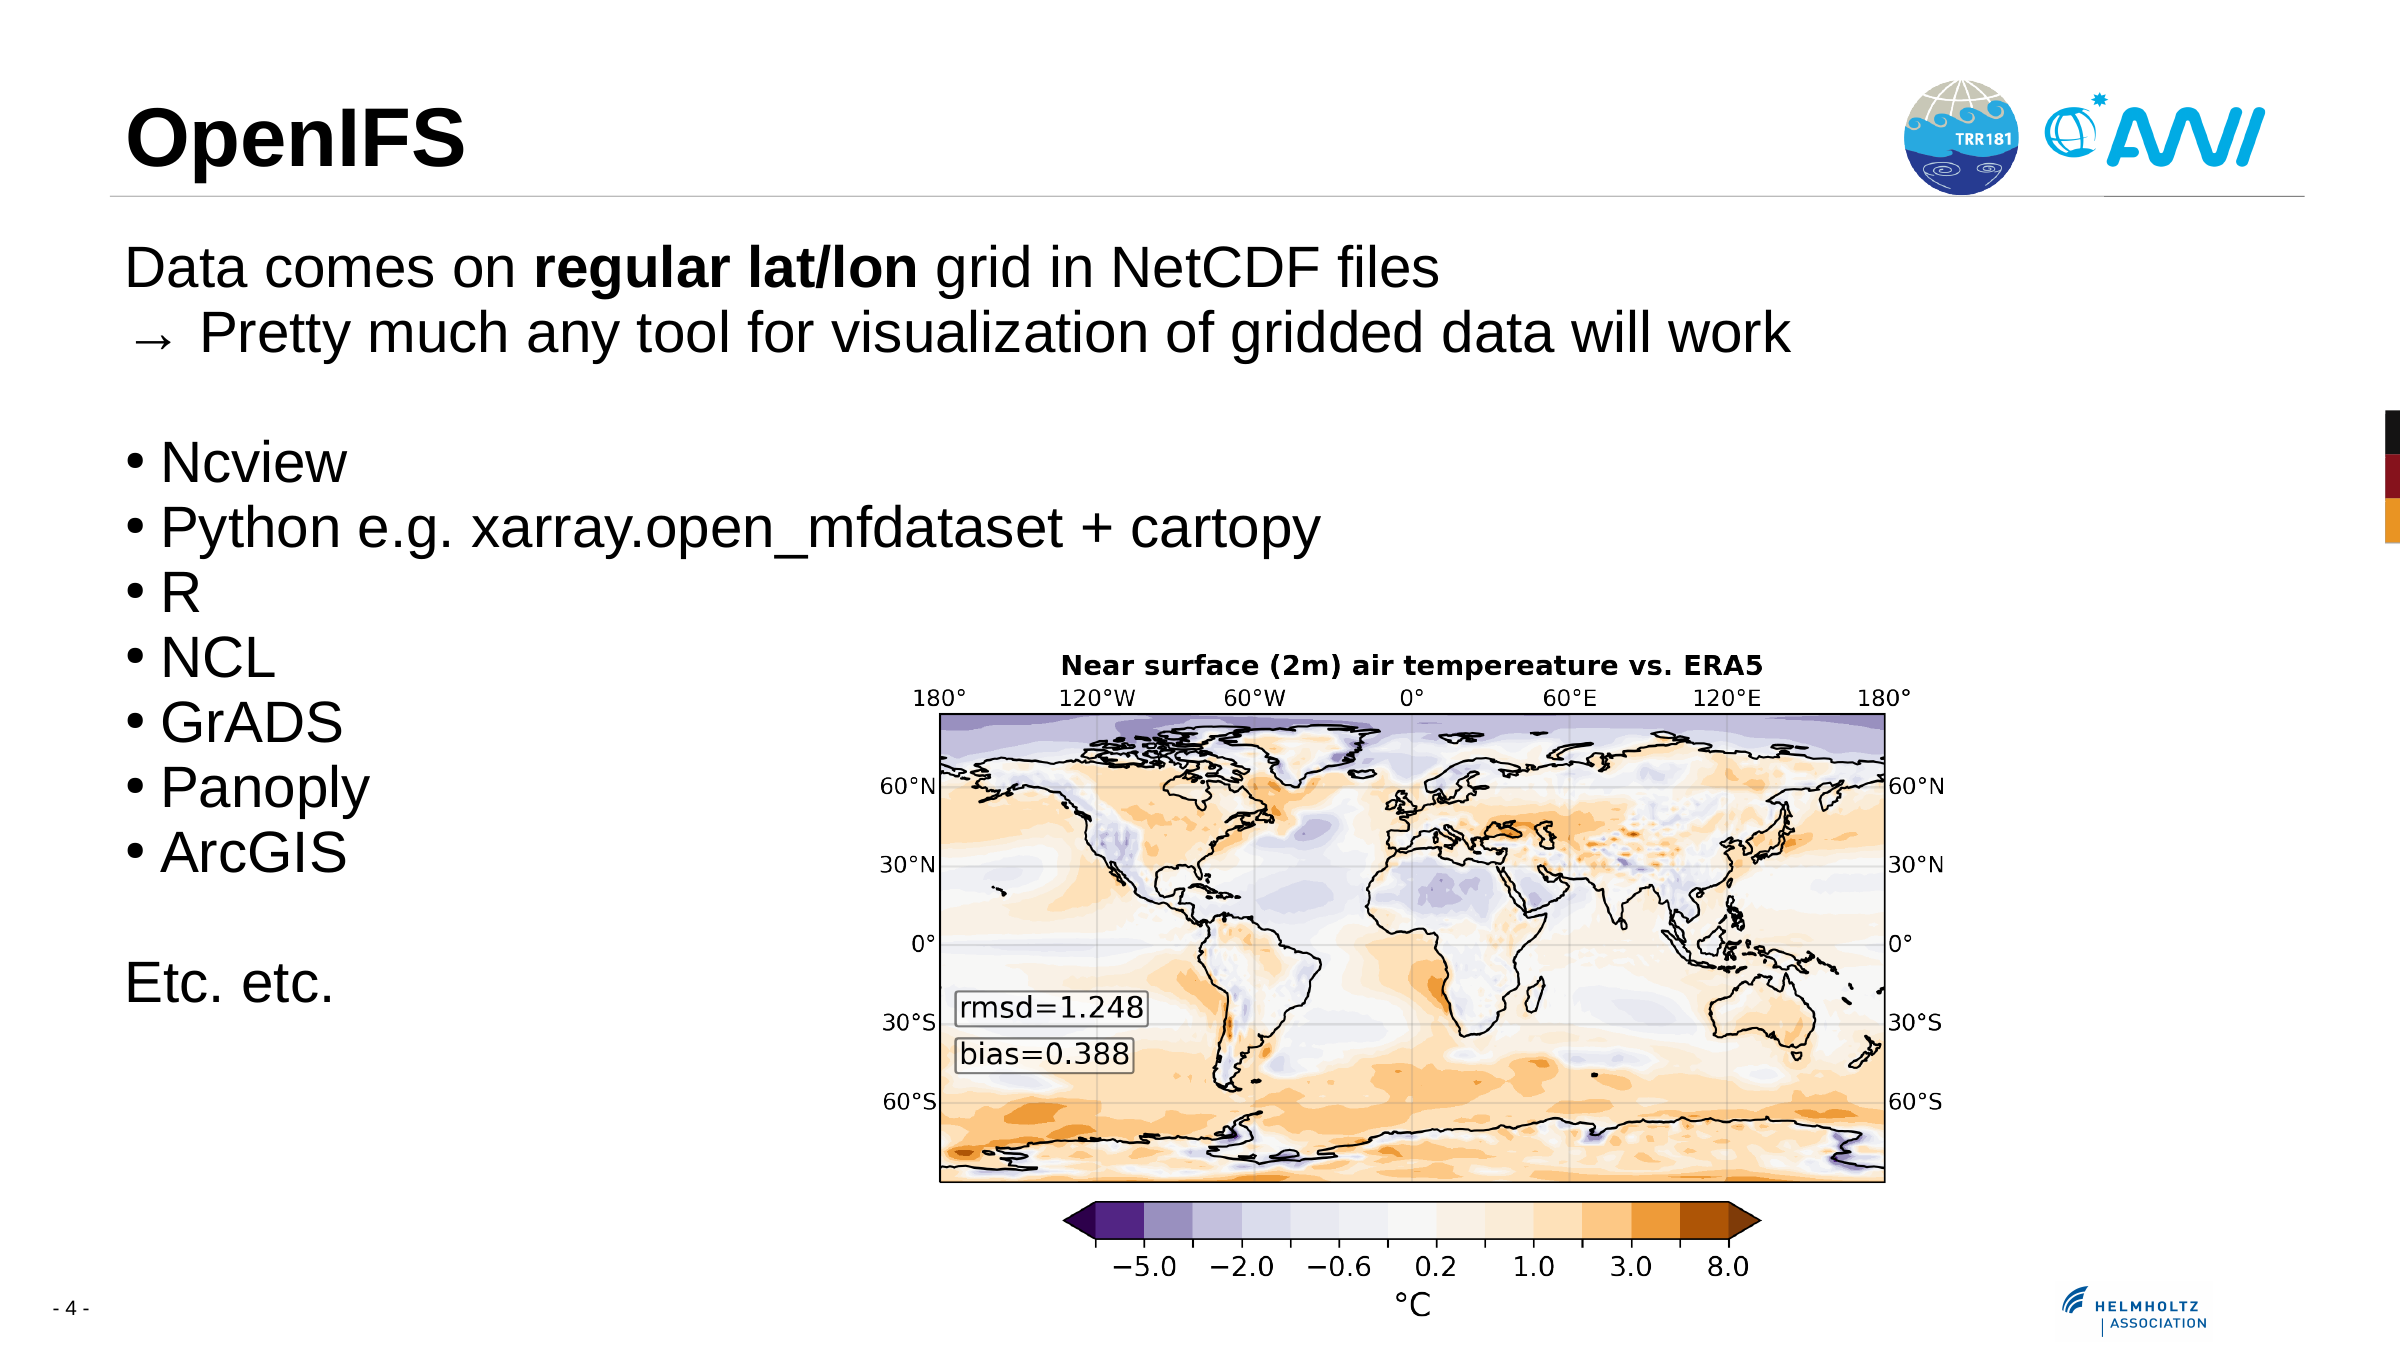

OpenIFS
Data comes on regular lat/lon grid in NetCDF files
→ Pretty much any tool for visualization of gridded data will work
Ncview
Python e.g. xarray.open_mfdataset + cartopy
R
NCL
GrADS
Panoply
ArcGIS
Etc. etc.